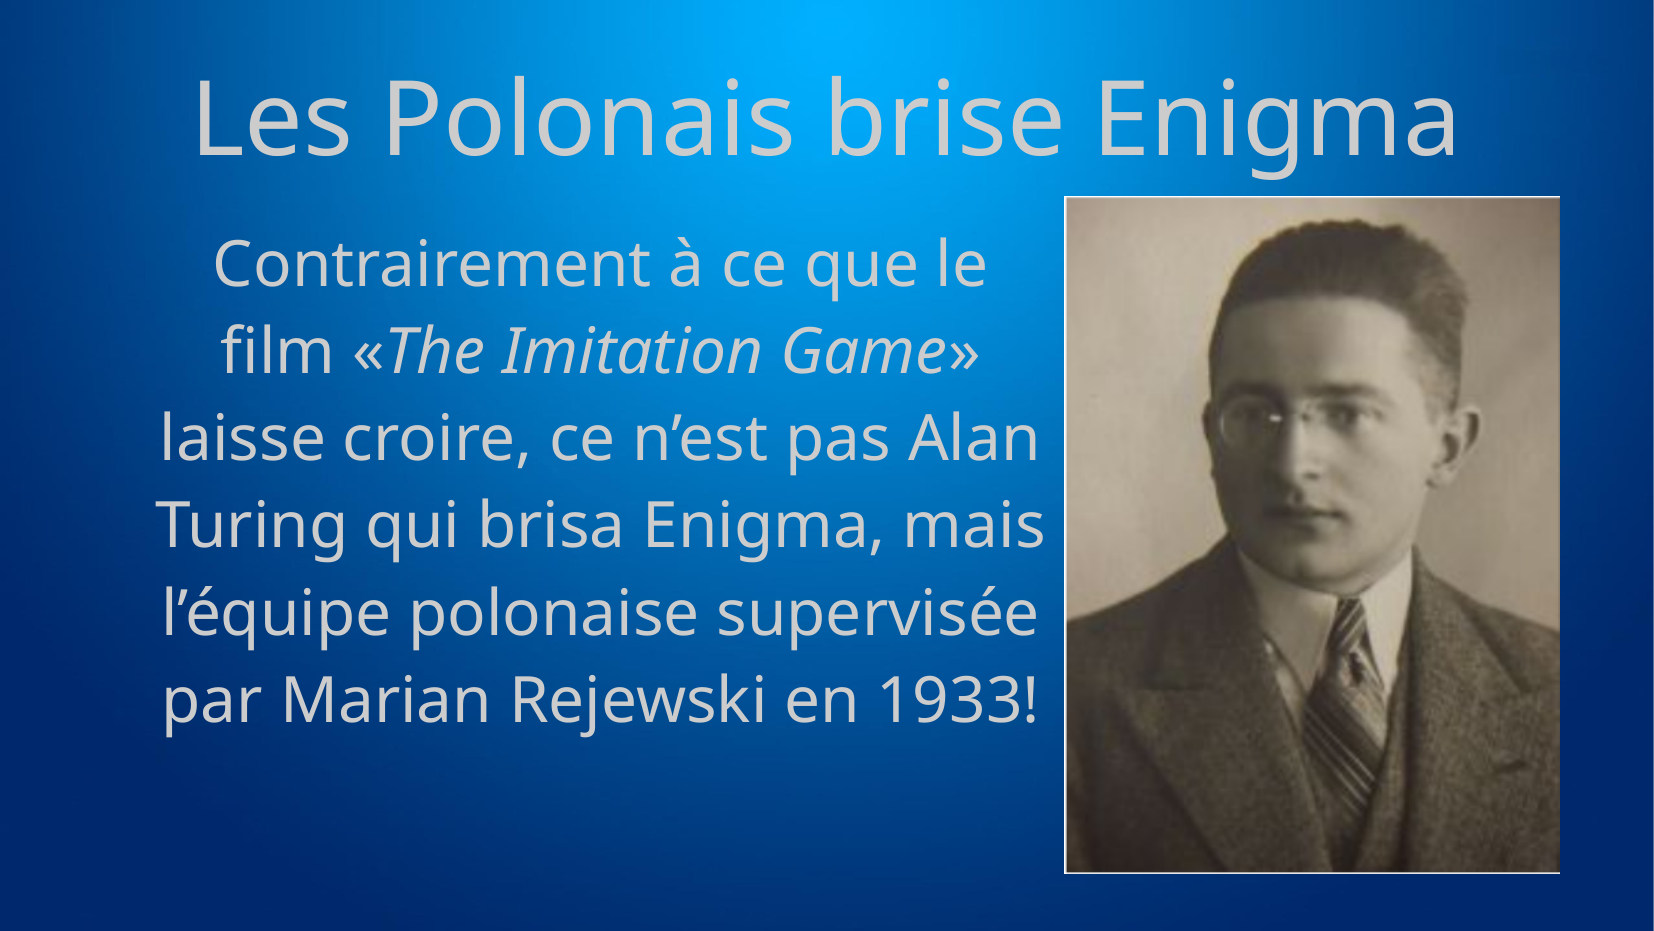

# Les Polonais brise Enigma
Contrairement à ce que le film «The Imitation Game» laisse croire, ce n’est pas Alan Turing qui brisa Enigma, mais l’équipe polonaise supervisée par Marian Rejewski en 1933!